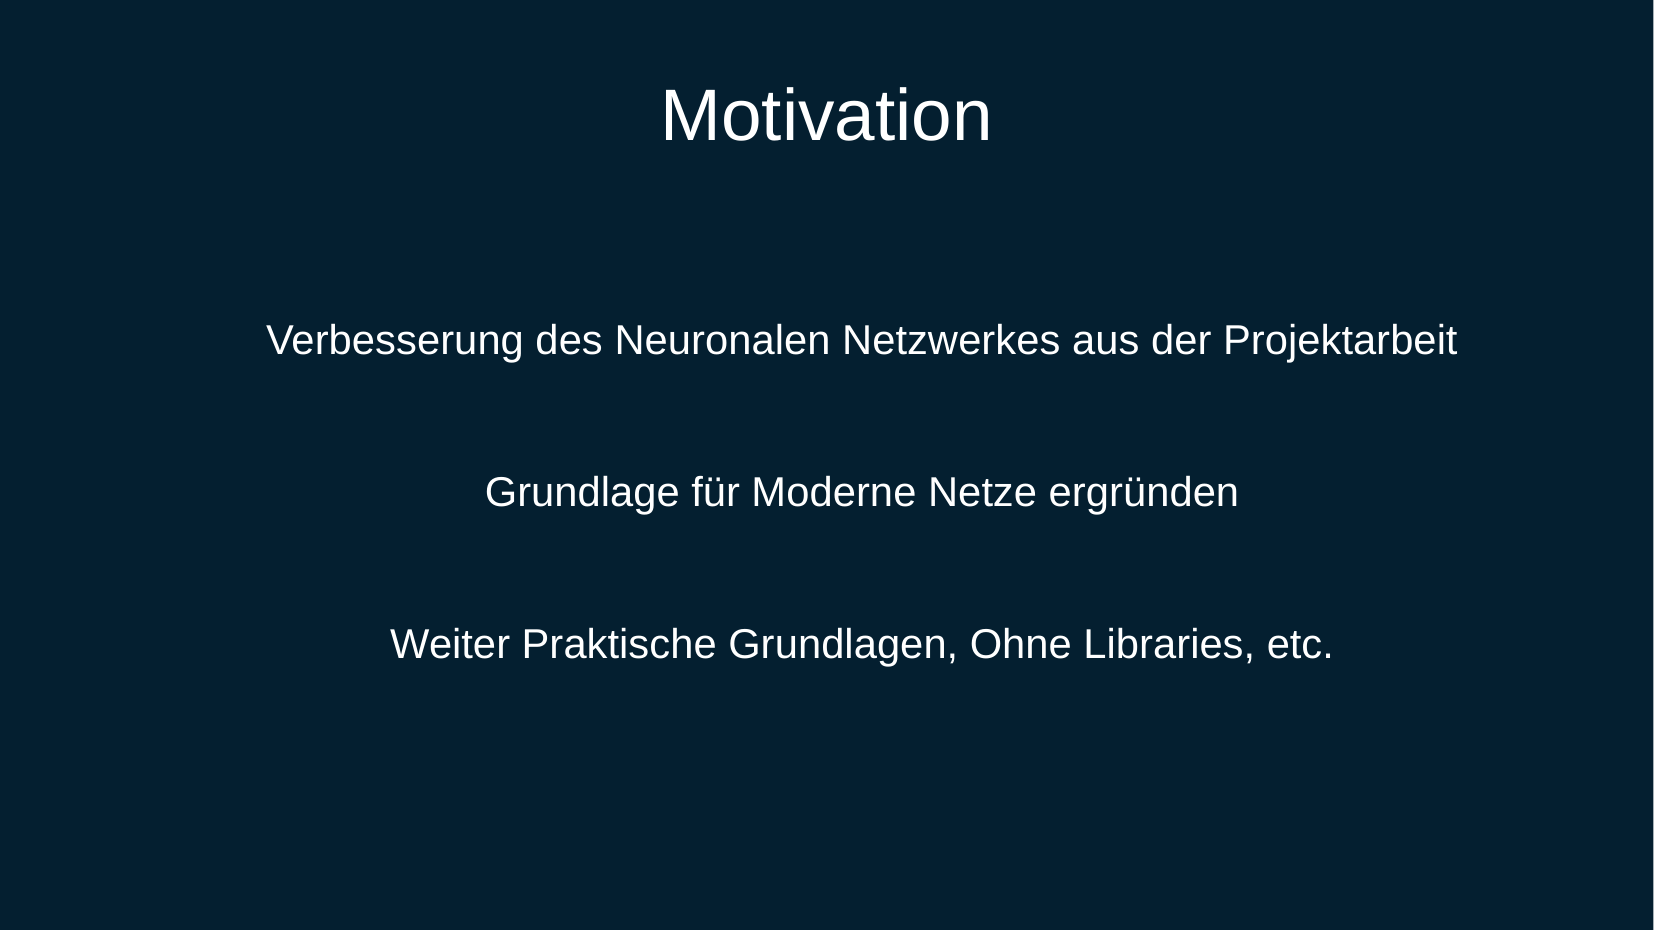

# Motivation
Verbesserung des Neuronalen Netzwerkes aus der Projektarbeit
Grundlage für Moderne Netze ergründen
Weiter Praktische Grundlagen, Ohne Libraries, etc.